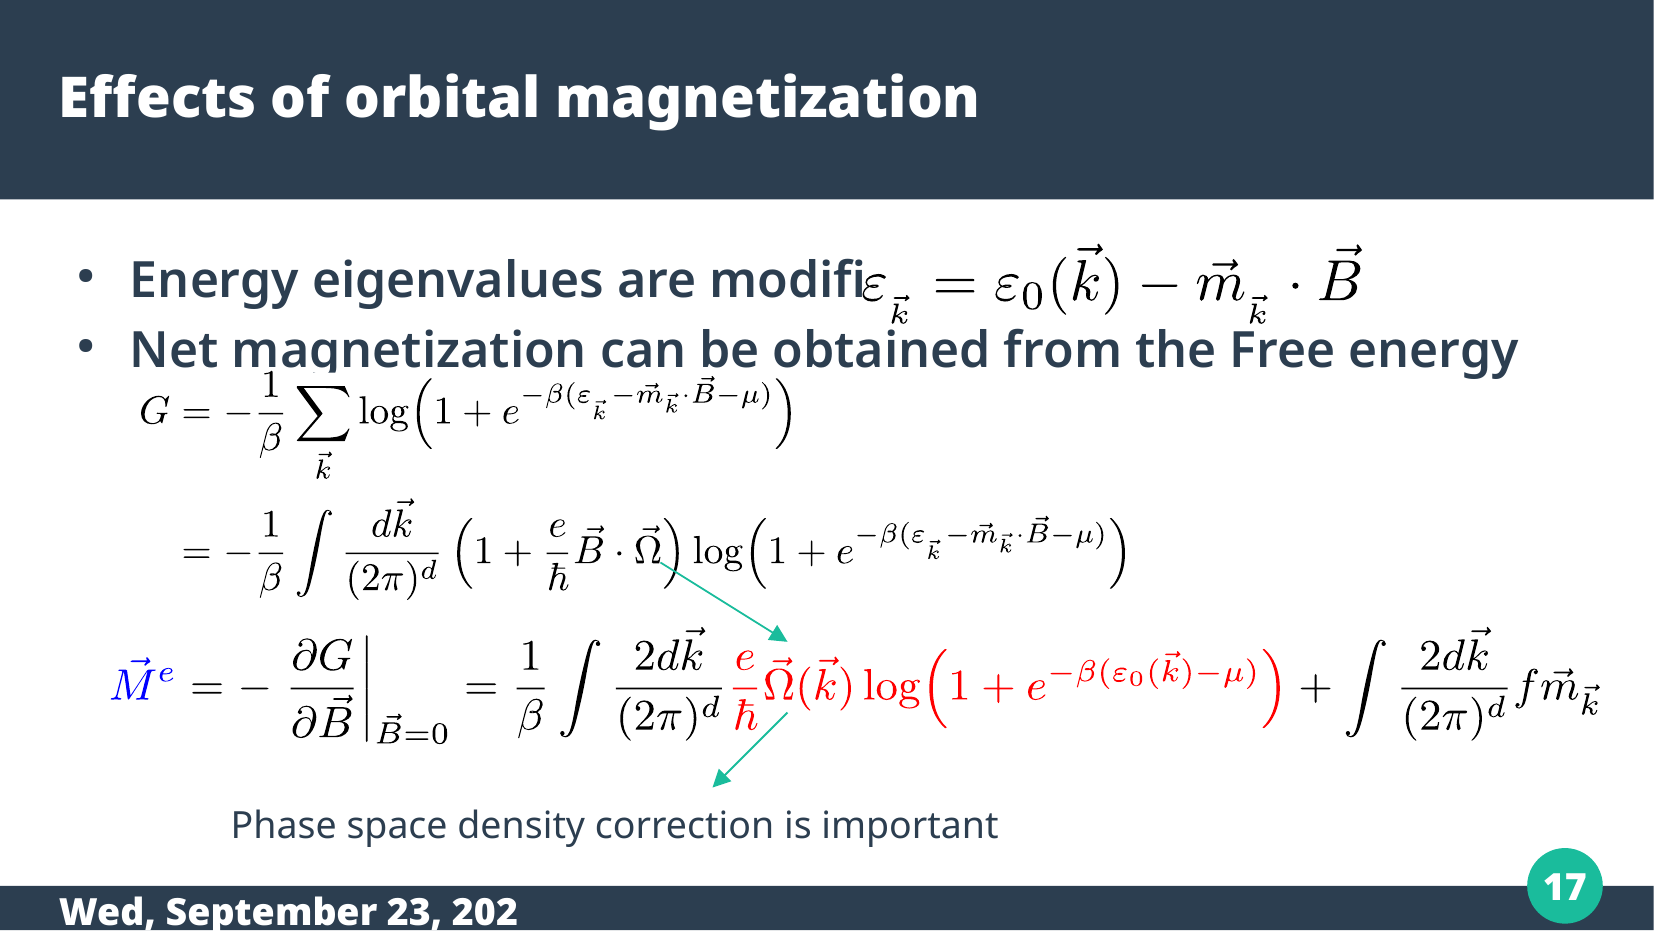

# Effects of orbital magnetization
Energy eigenvalues are modified
Net magnetization can be obtained from the Free energy
Phase space density correction is important